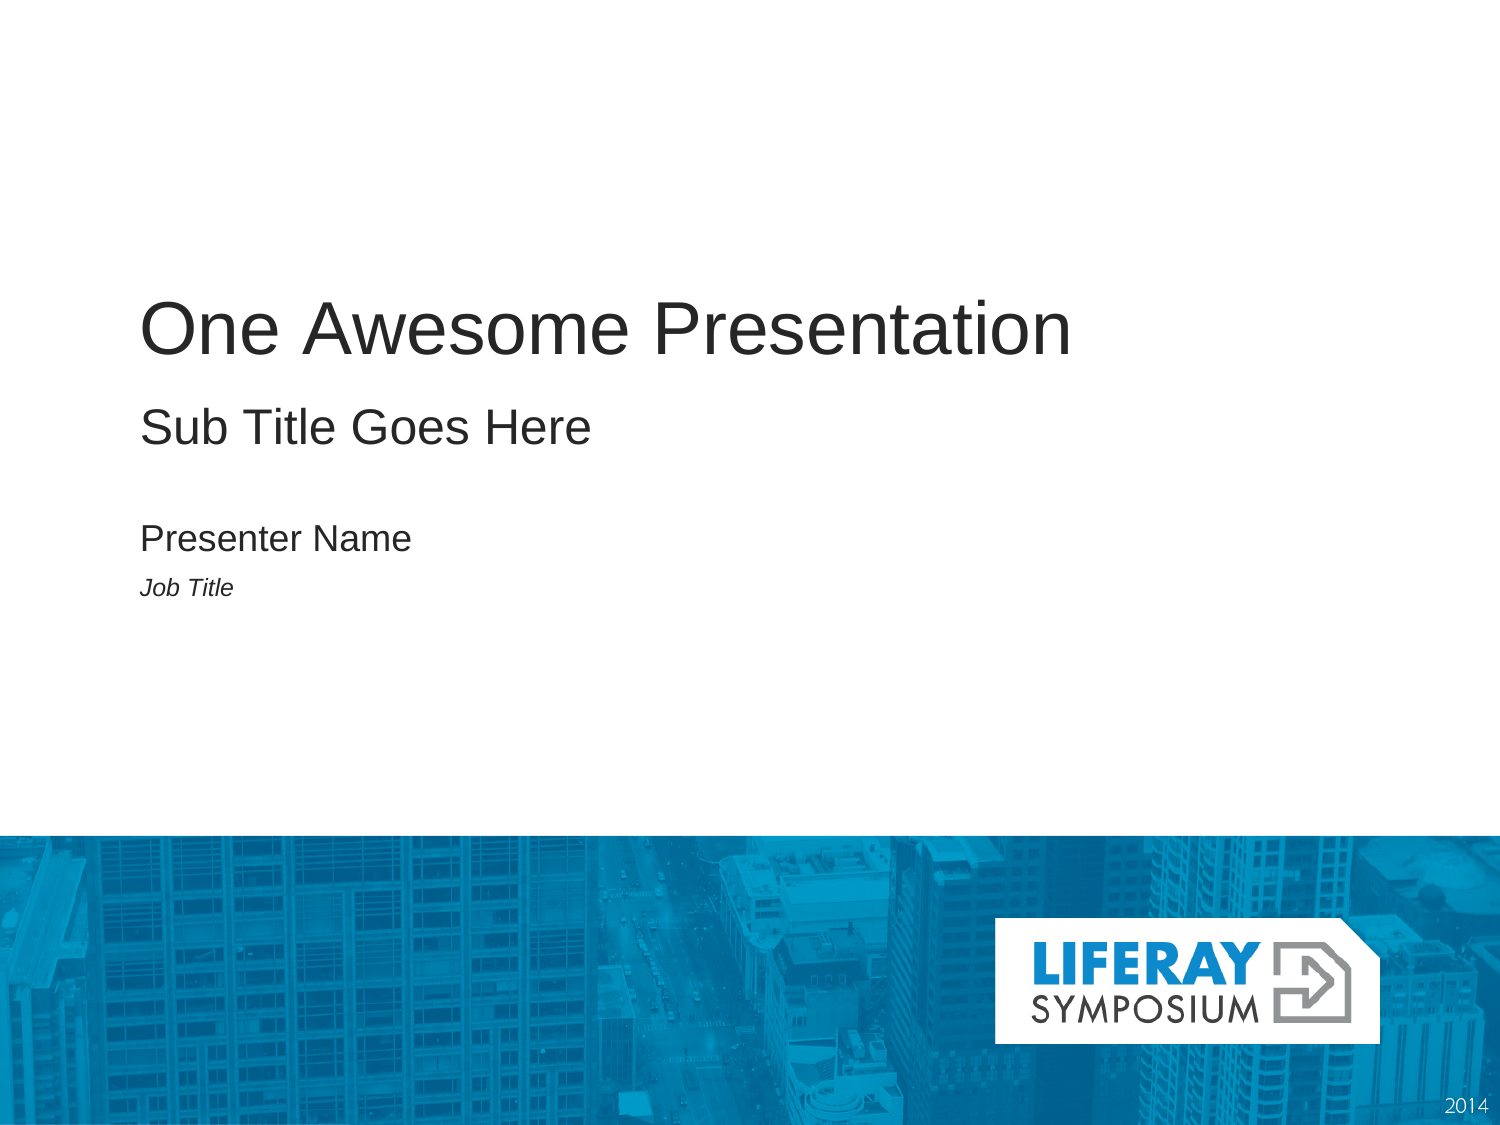

One Awesome Presentation
Sub Title Goes Here
Presenter Name
Job Title